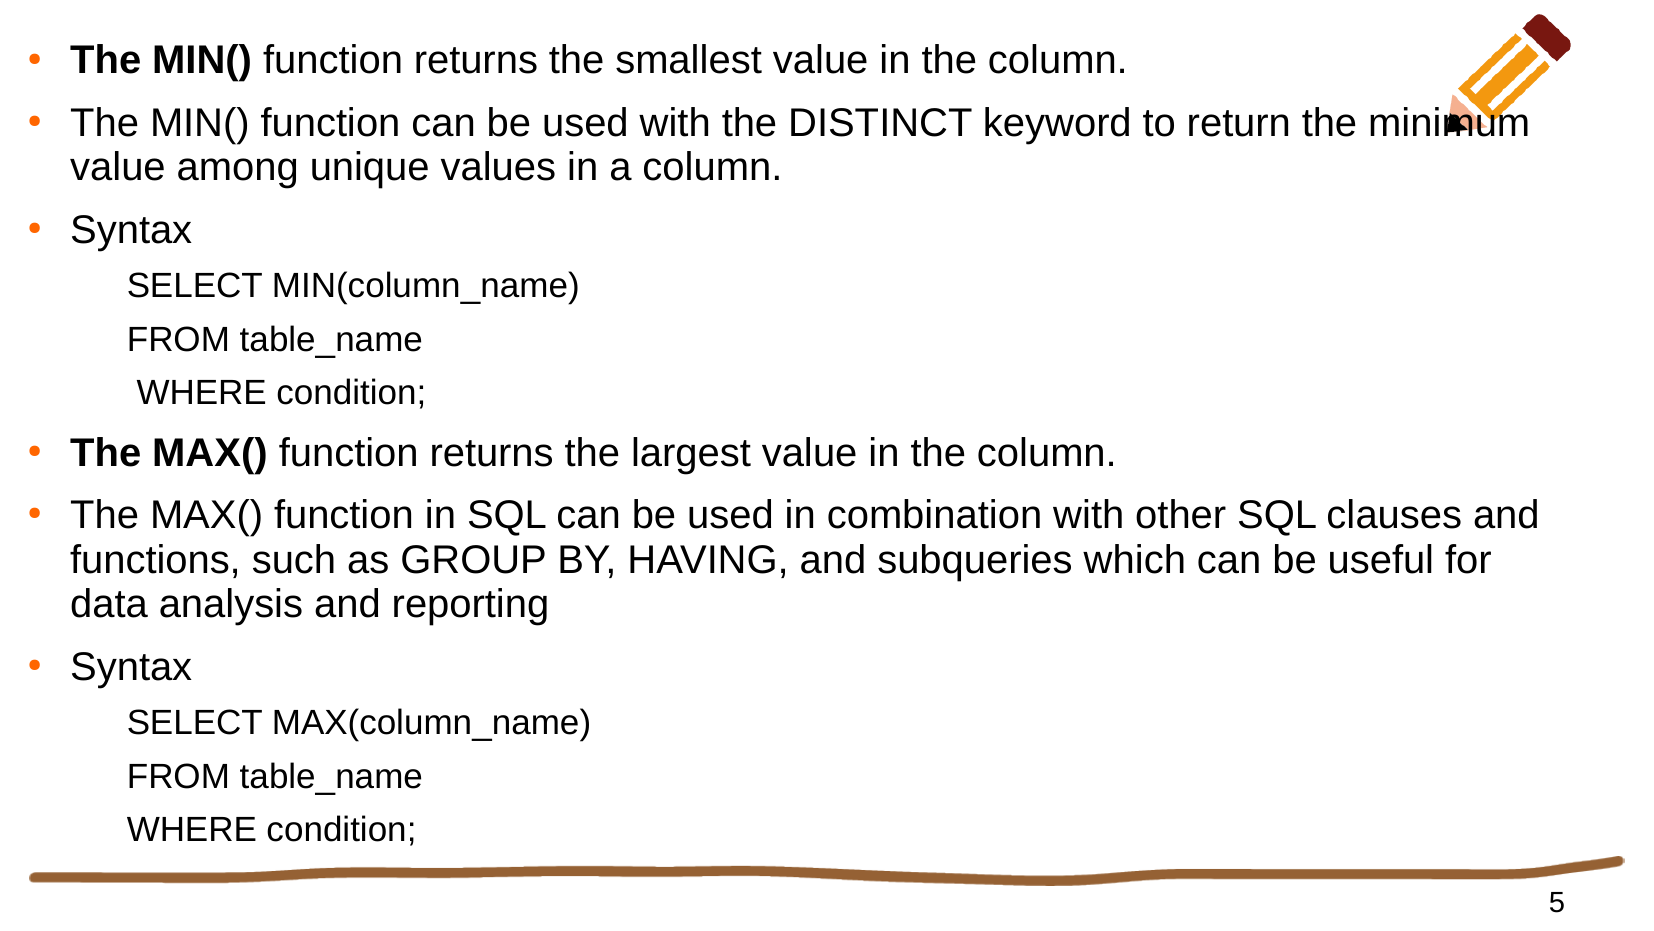

# The MIN() function returns the smallest value in the column.
The MIN() function can be used with the DISTINCT keyword to return the minimum value among unique values in a column.
Syntax
SELECT MIN(column_name)
FROM table_name
 WHERE condition;
The MAX() function returns the largest value in the column.
The MAX() function in SQL can be used in combination with other SQL clauses and functions, such as GROUP BY, HAVING, and subqueries which can be useful for data analysis and reporting
Syntax
SELECT MAX(column_name)
FROM table_name
WHERE condition;
5